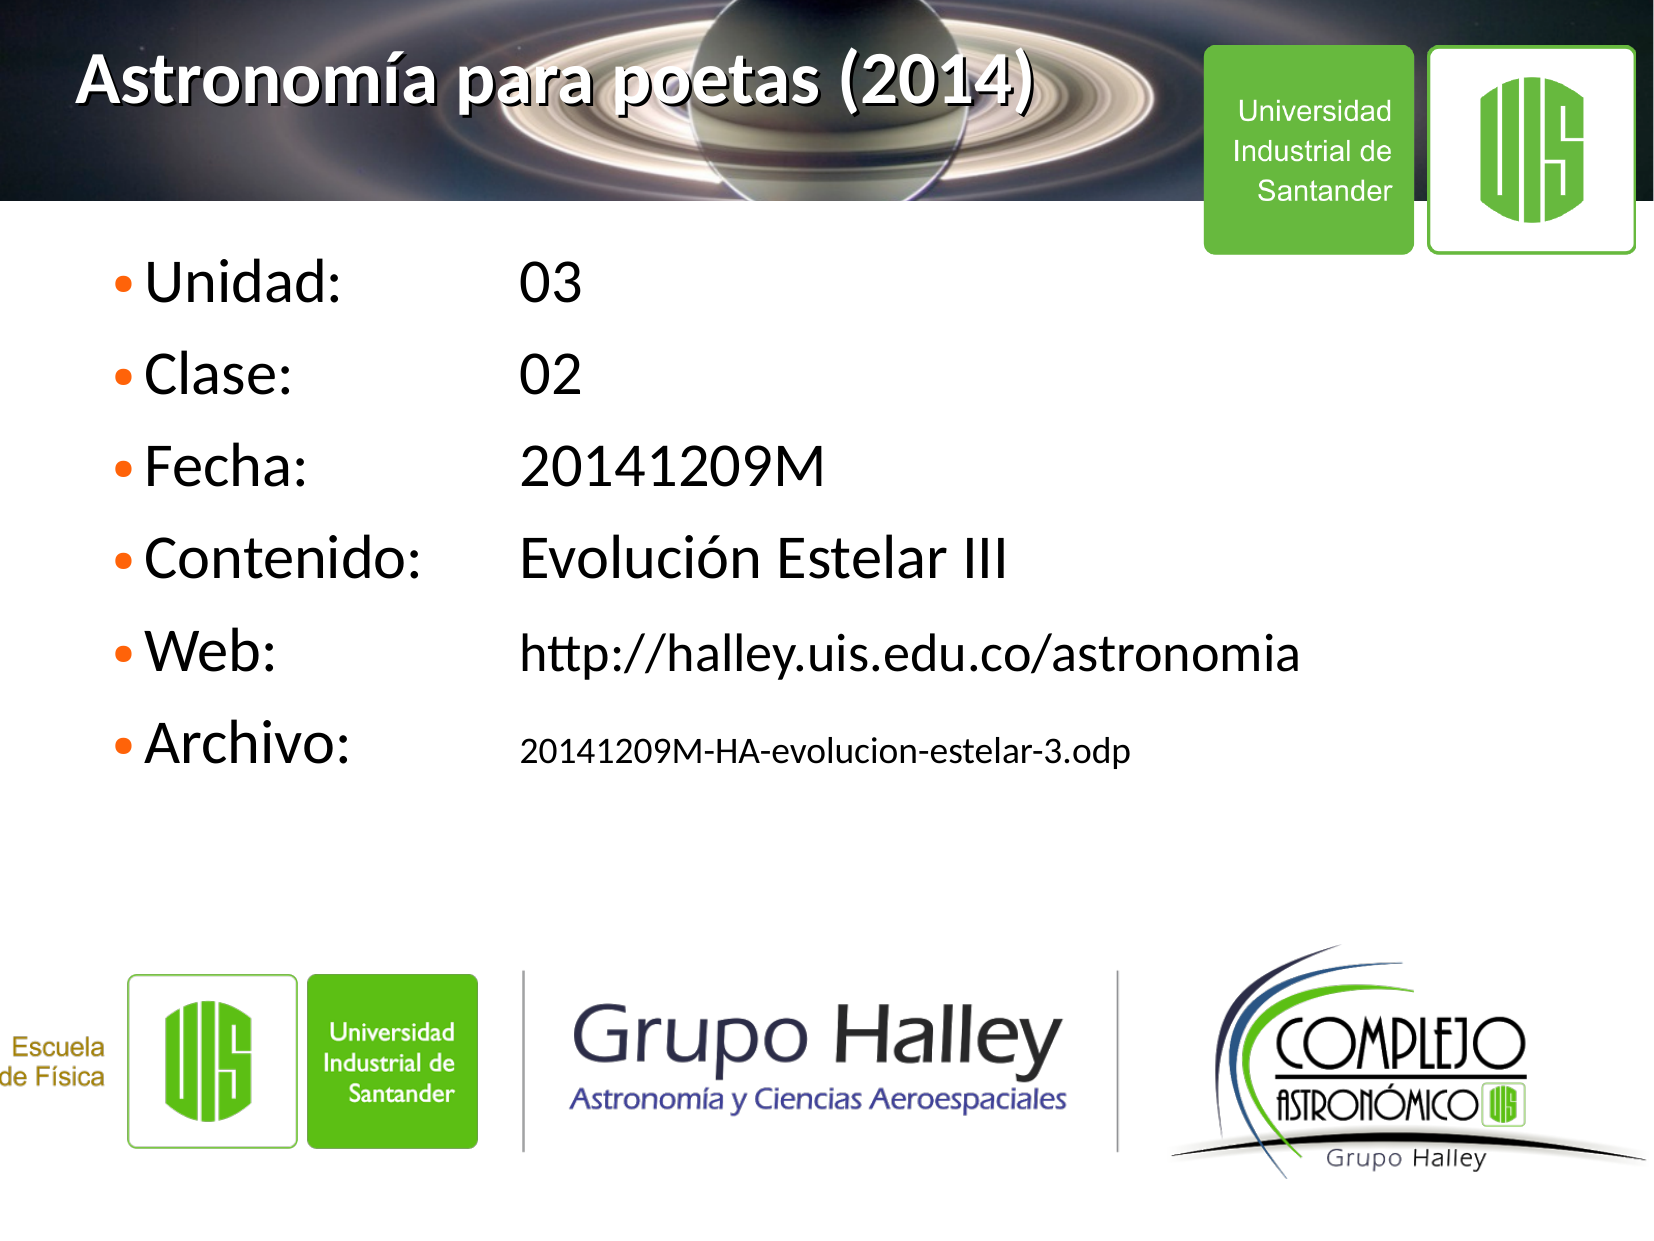

# Astronomía para poetas (2014)
Unidad:			03
Clase:				02
Fecha:			20141209M
Contenido:		Evolución Estelar III
Web:				http://halley.uis.edu.co/astronomia
Archivo:			20141209M-HA-evolucion-estelar-3.odp